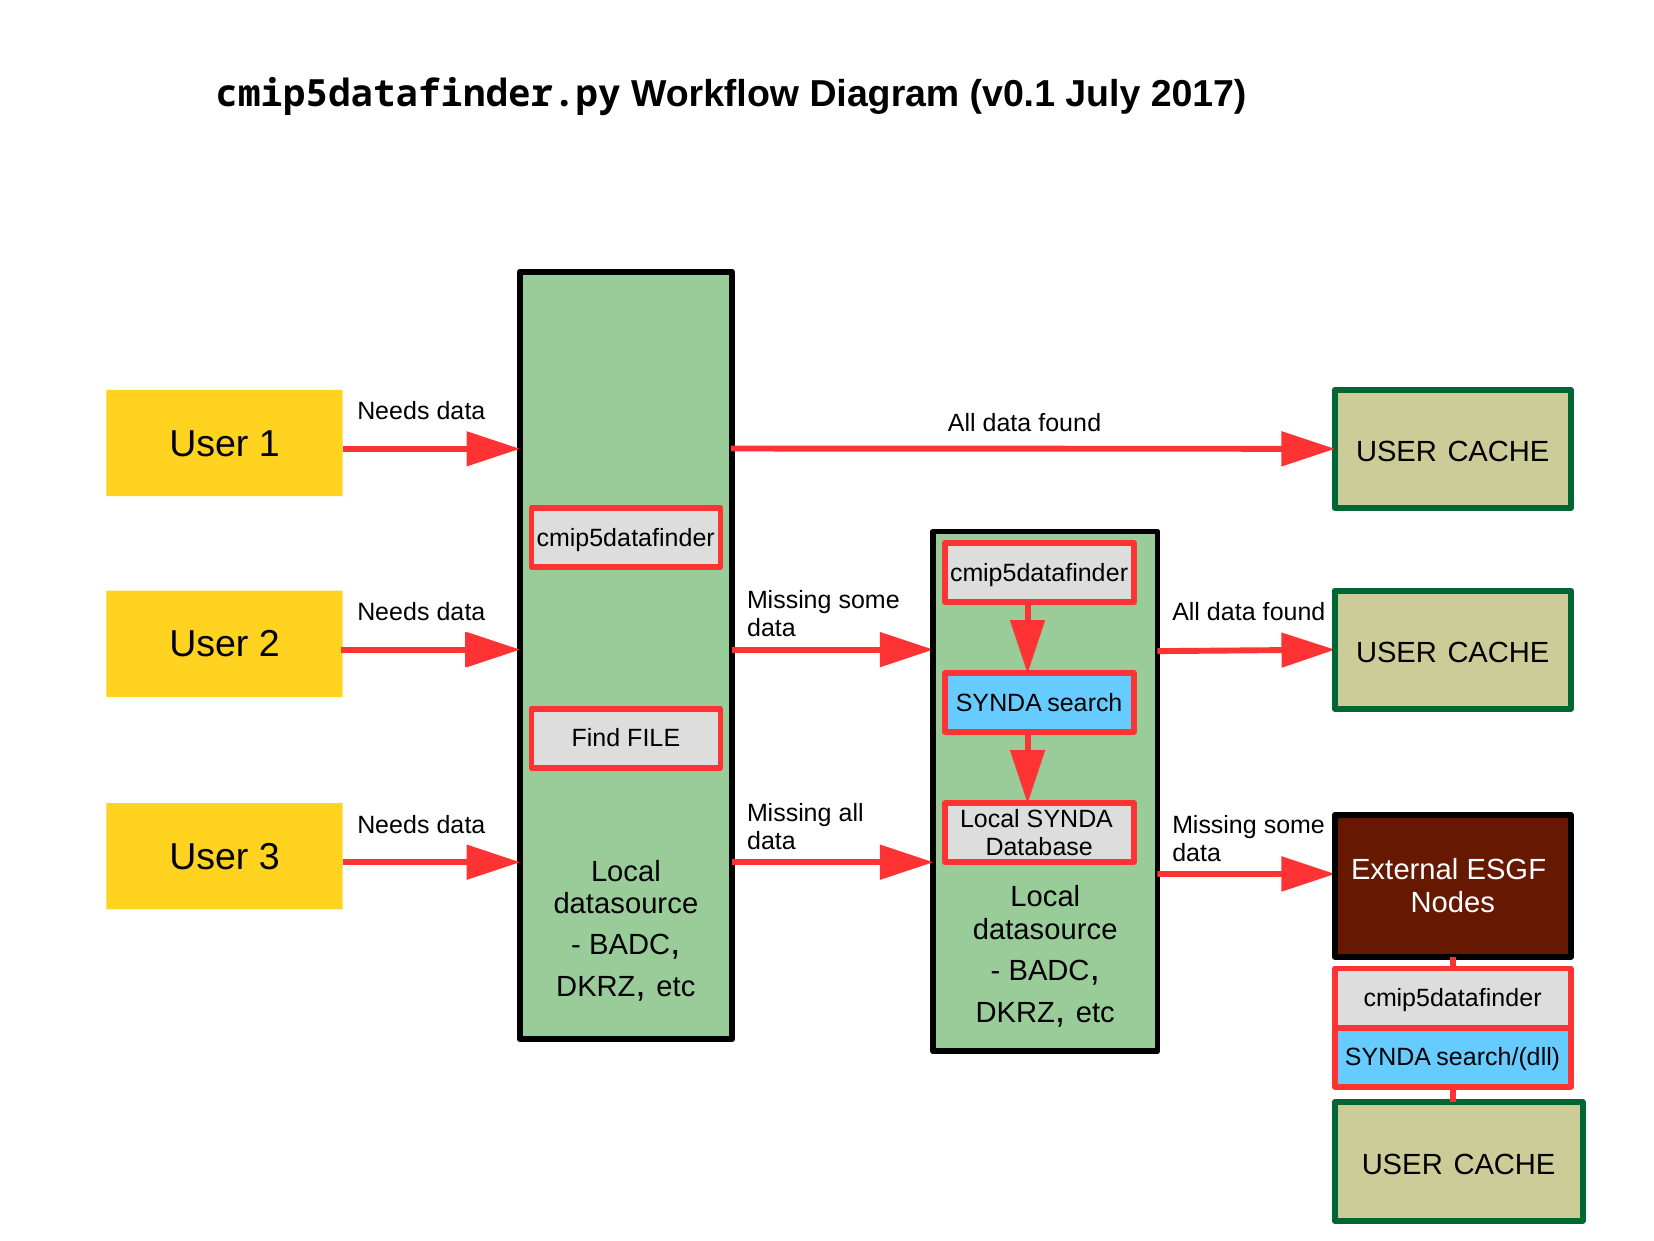

cmip5datafinder.py Workflow Diagram (v0.1 July 2017)
Local
datasource
- BADC,
DKRZ, etc
User 1
Needs data
USER CACHE
All data found
cmip5datafinder
Local
datasource
- BADC,
DKRZ, etc
cmip5datafinder
Missing some data
User 2
USER CACHE
Needs data
All data found
SYNDA search
Find FILE
Missing all data
User 3
Needs data
Local SYNDA
Database
Missing some data
External ESGF
Nodes
cmip5datafinder
SYNDA search/(dll)
USER CACHE